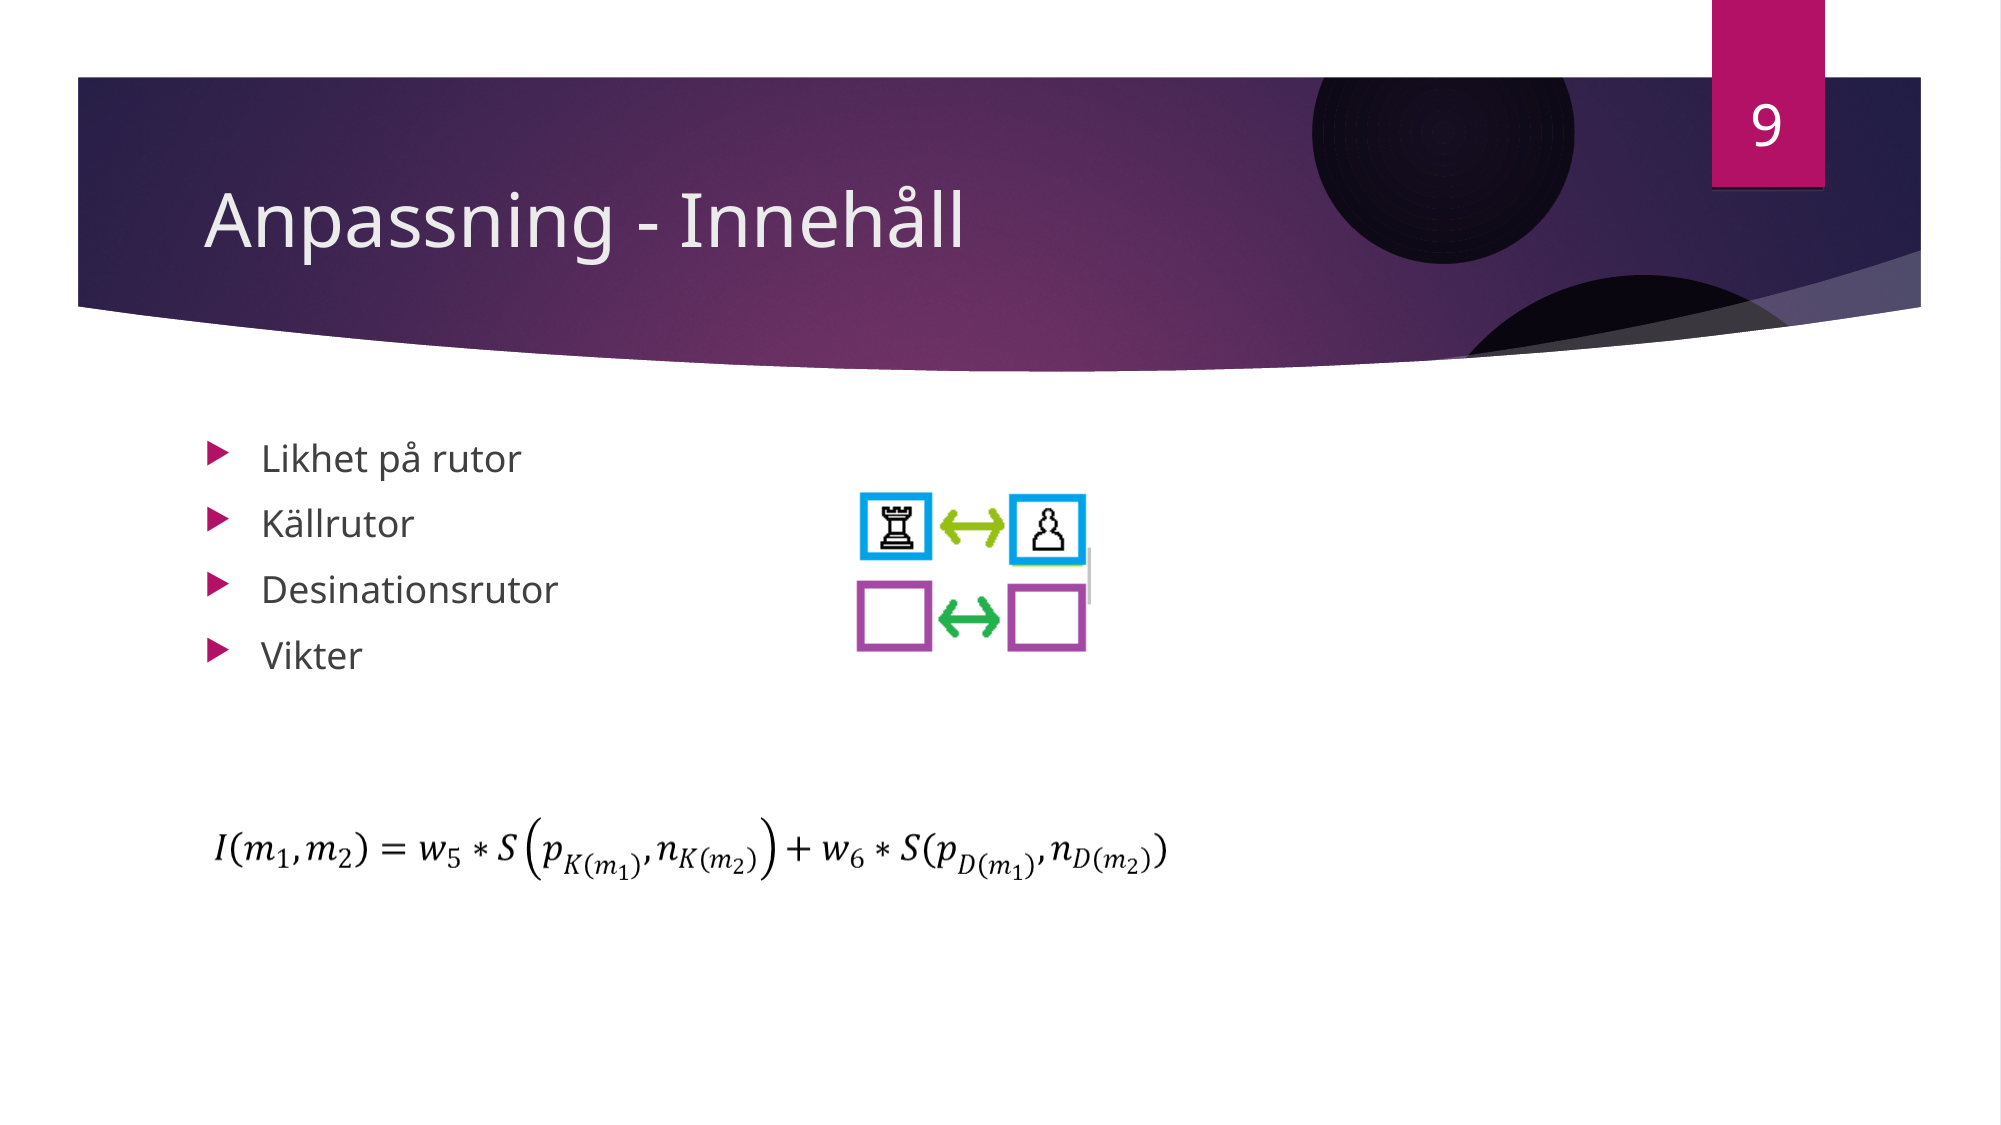

# Anpassning - Innehåll
Likhet på rutor
Källrutor
Desinationsrutor
Vikter